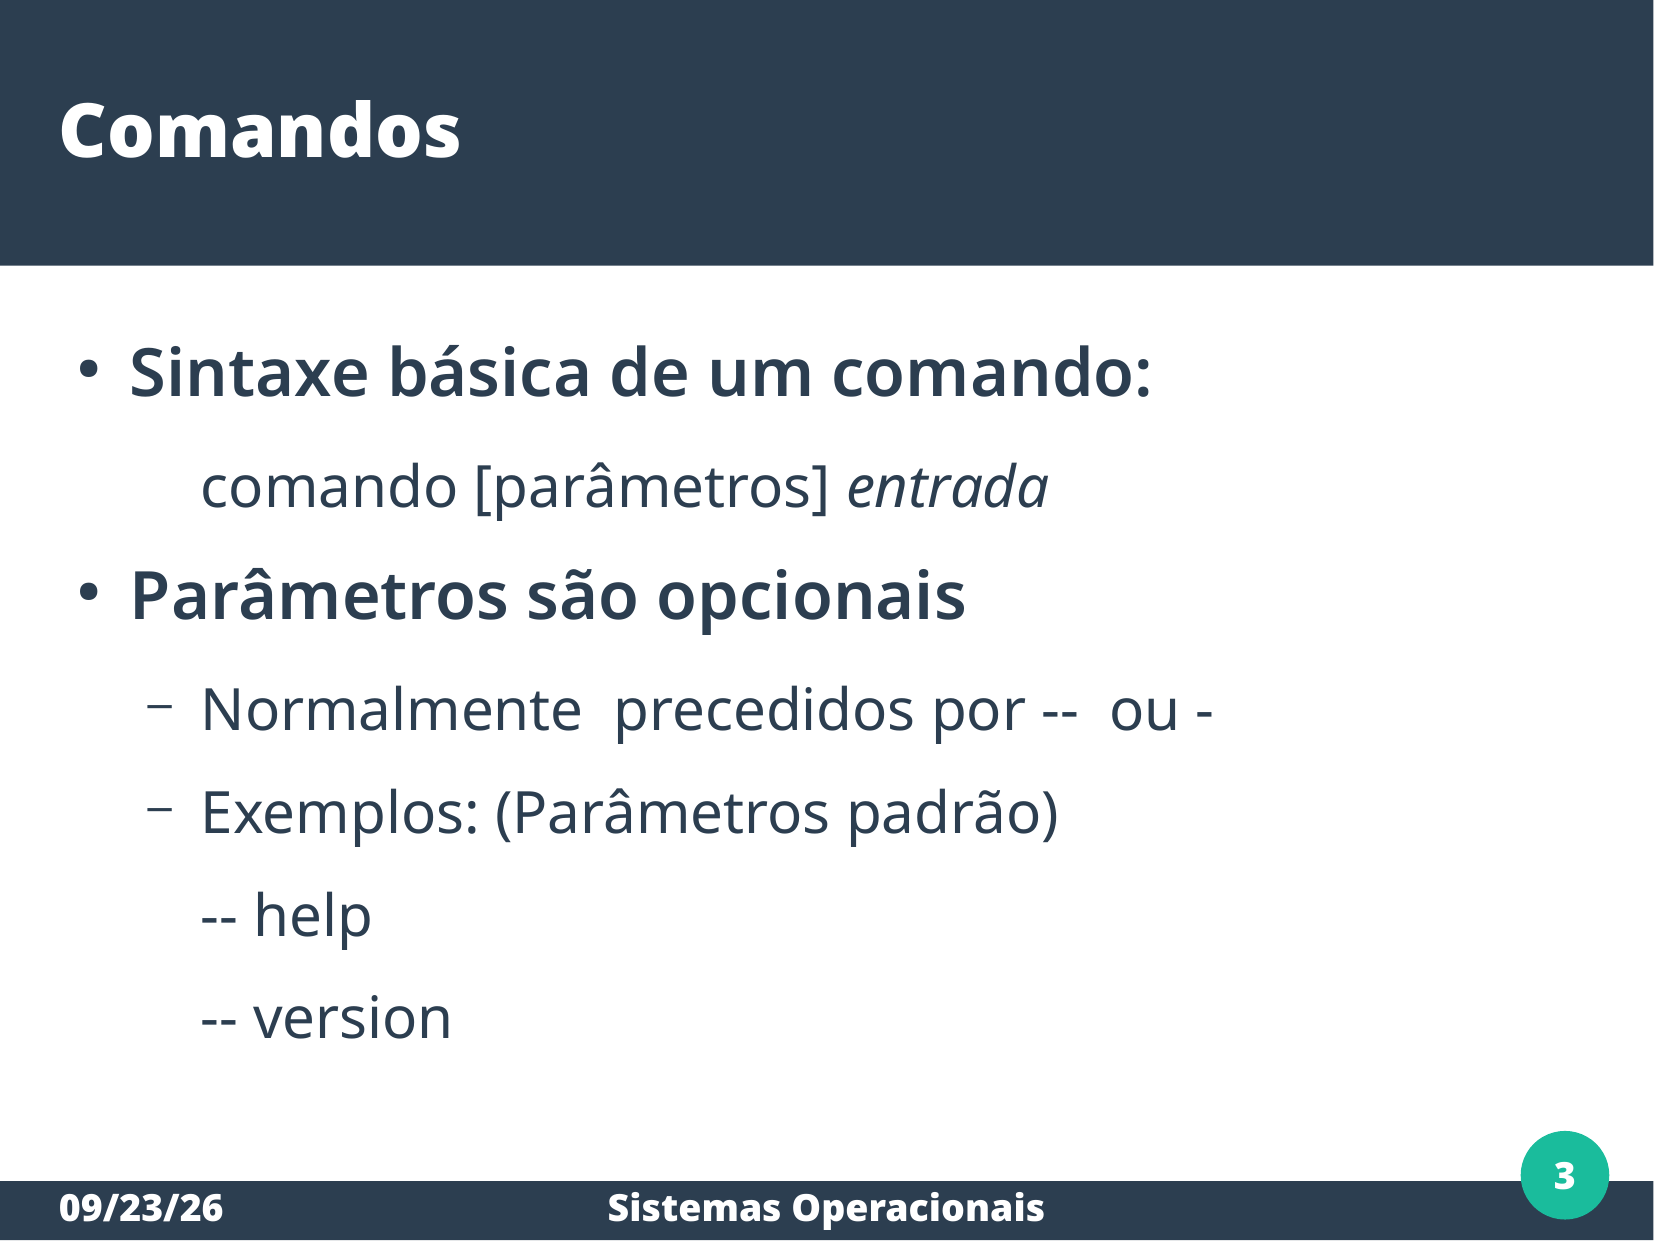

# Comandos
Sintaxe básica de um comando:
comando [parâmetros] entrada
Parâmetros são opcionais
Normalmente precedidos por -- ou -
Exemplos: (Parâmetros padrão)
-- help
-- version
3
Sistemas Operacionais